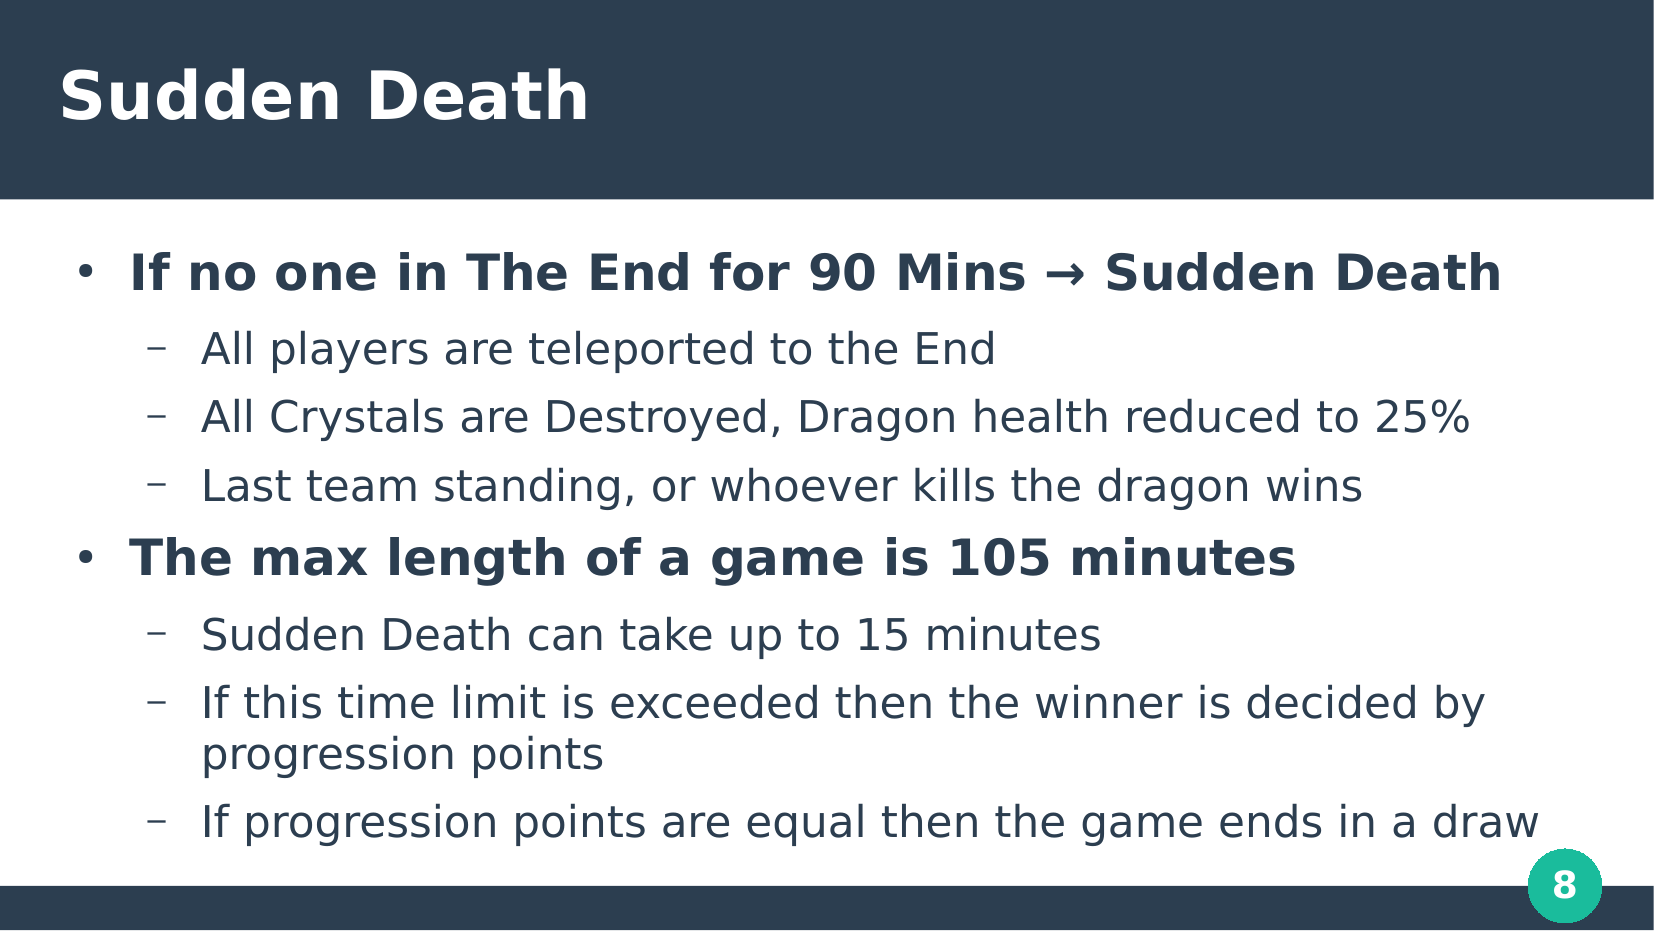

# Sudden Death
If no one in The End for 90 Mins → Sudden Death
All players are teleported to the End
All Crystals are Destroyed, Dragon health reduced to 25%
Last team standing, or whoever kills the dragon wins
The max length of a game is 105 minutes
Sudden Death can take up to 15 minutes
If this time limit is exceeded then the winner is decided by progression points
If progression points are equal then the game ends in a draw
8